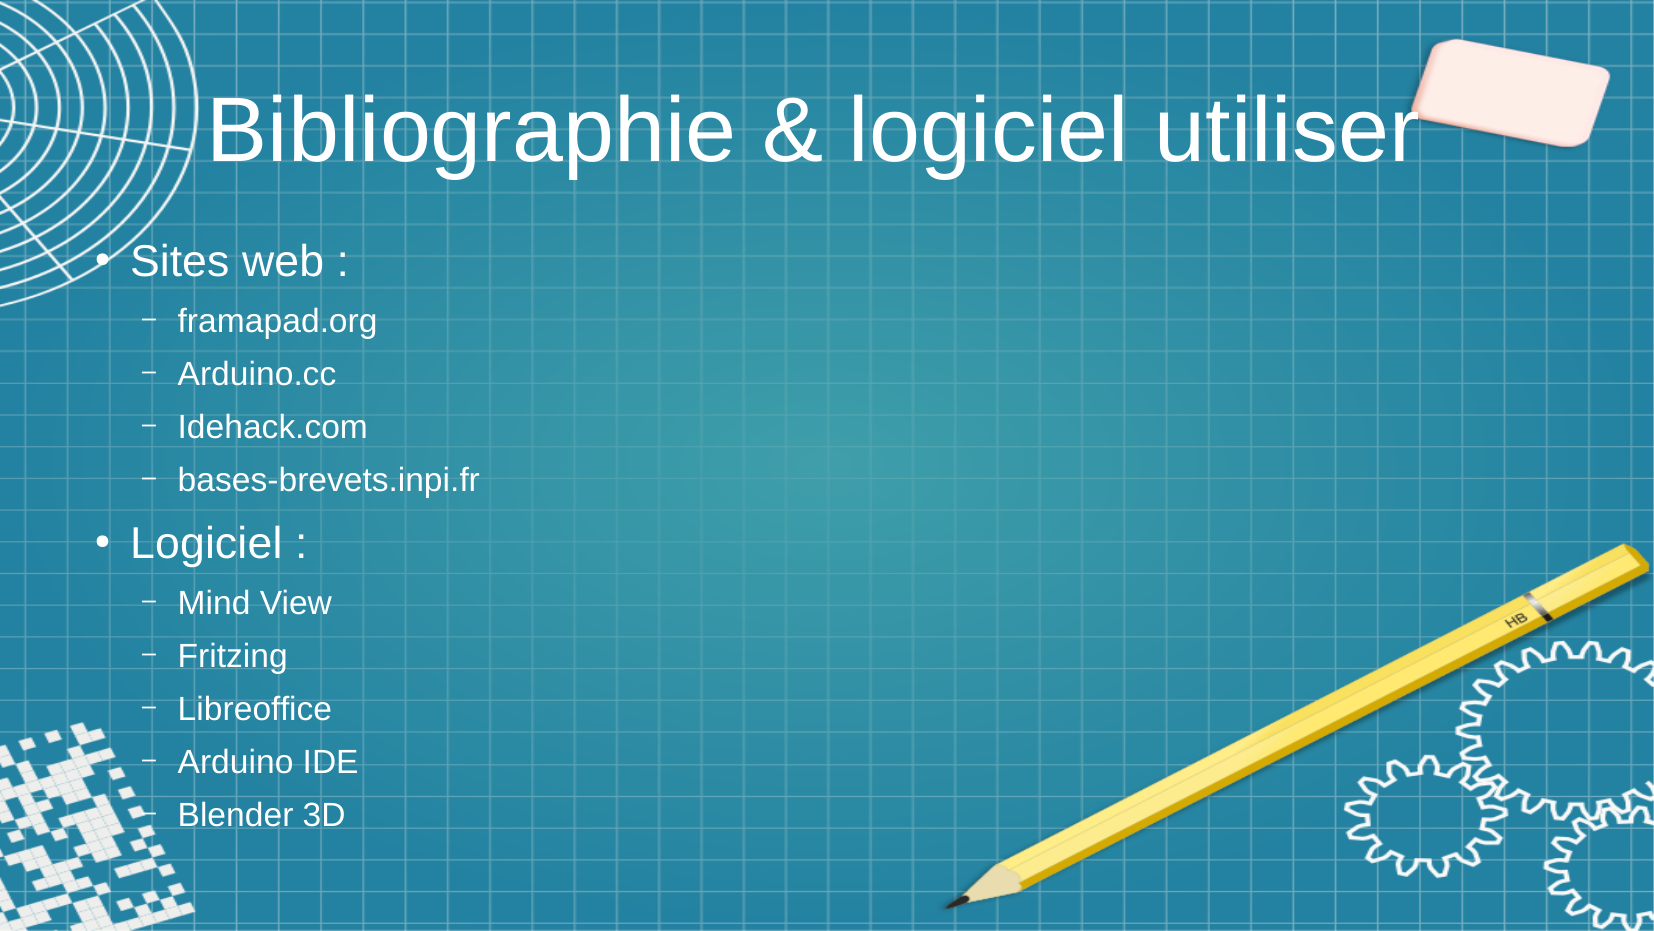

# Bibliographie & logiciel utiliser
Sites web :
framapad.org
Arduino.cc
Idehack.com
bases-brevets.inpi.fr
Logiciel :
Mind View
Fritzing
Libreoffice
Arduino IDE
Blender 3D